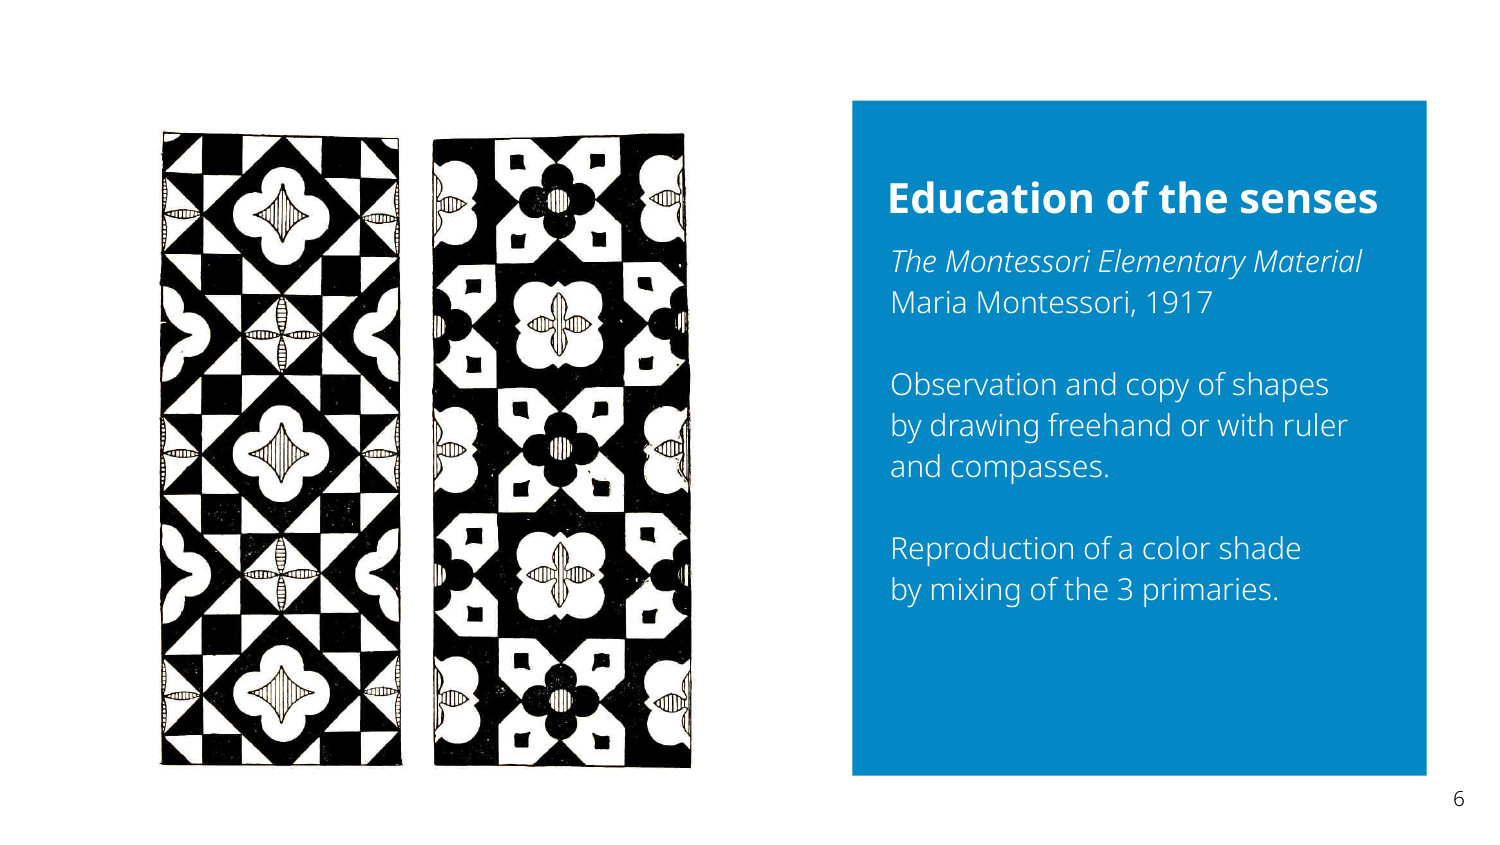

Education of the senses
# The Montessori Elementary Material Maria Montessori, 1917 Observation and copy of shapes by drawing freehand or with ruler and compasses. Reproduction of a color shade by mixing of the 3 primaries.